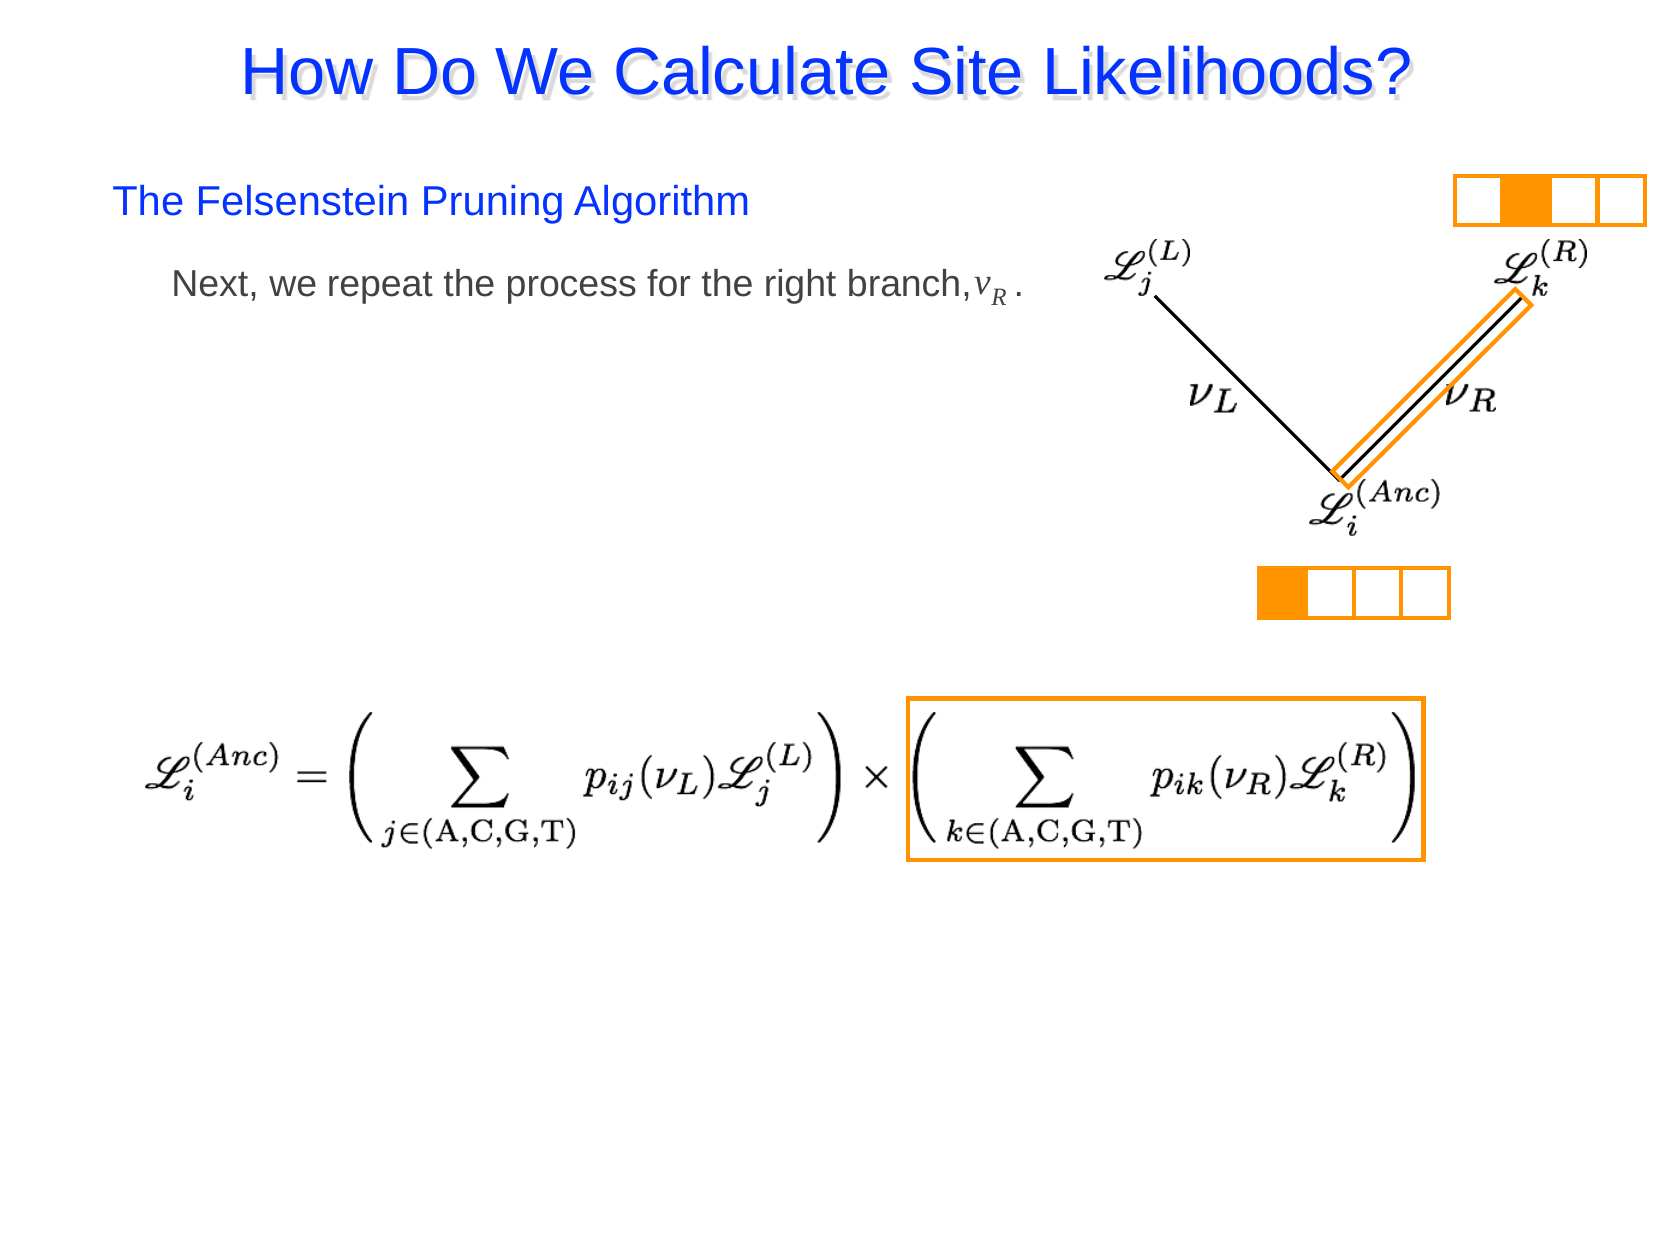

How Do We Calculate Site Likelihoods?
The Felsenstein Pruning Algorithm
v
R
Next, we repeat the process for the right branch, .